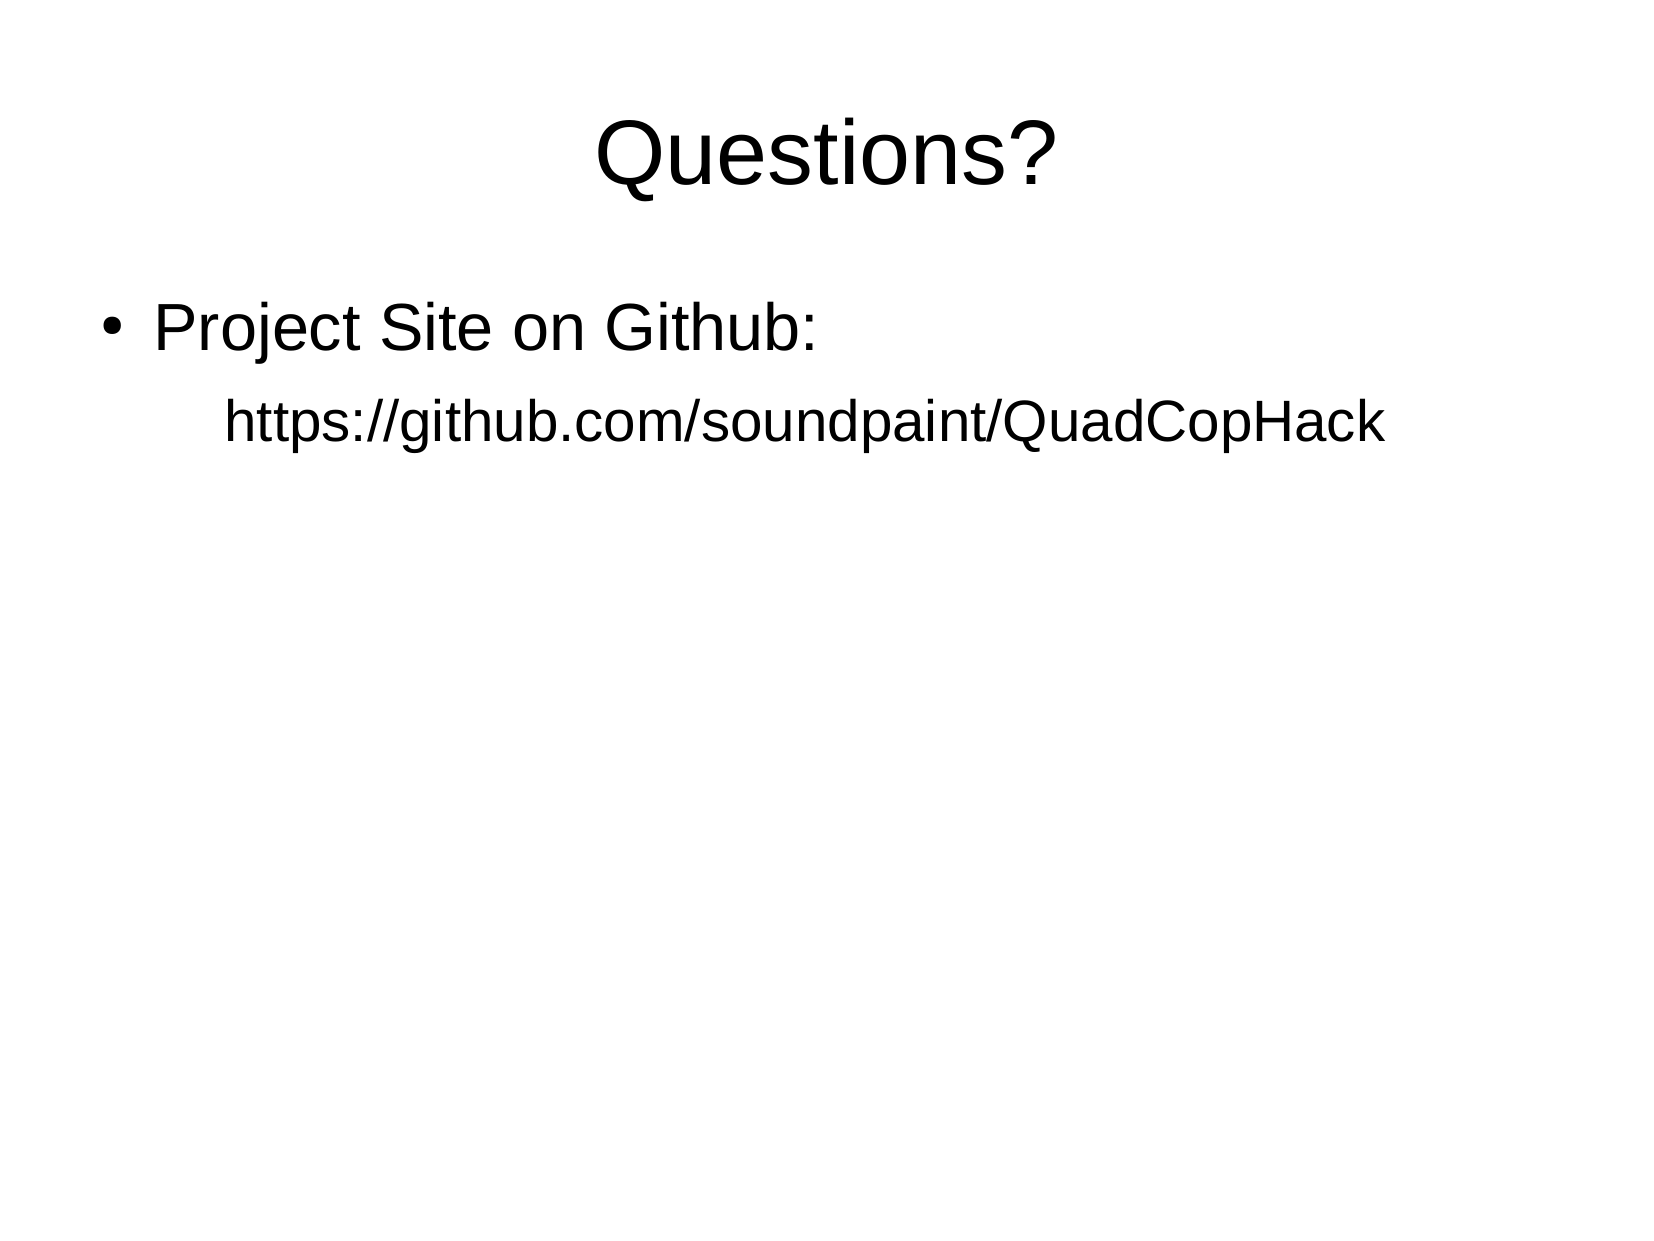

# Questions?
Project Site on Github:
https://github.com/soundpaint/QuadCopHack